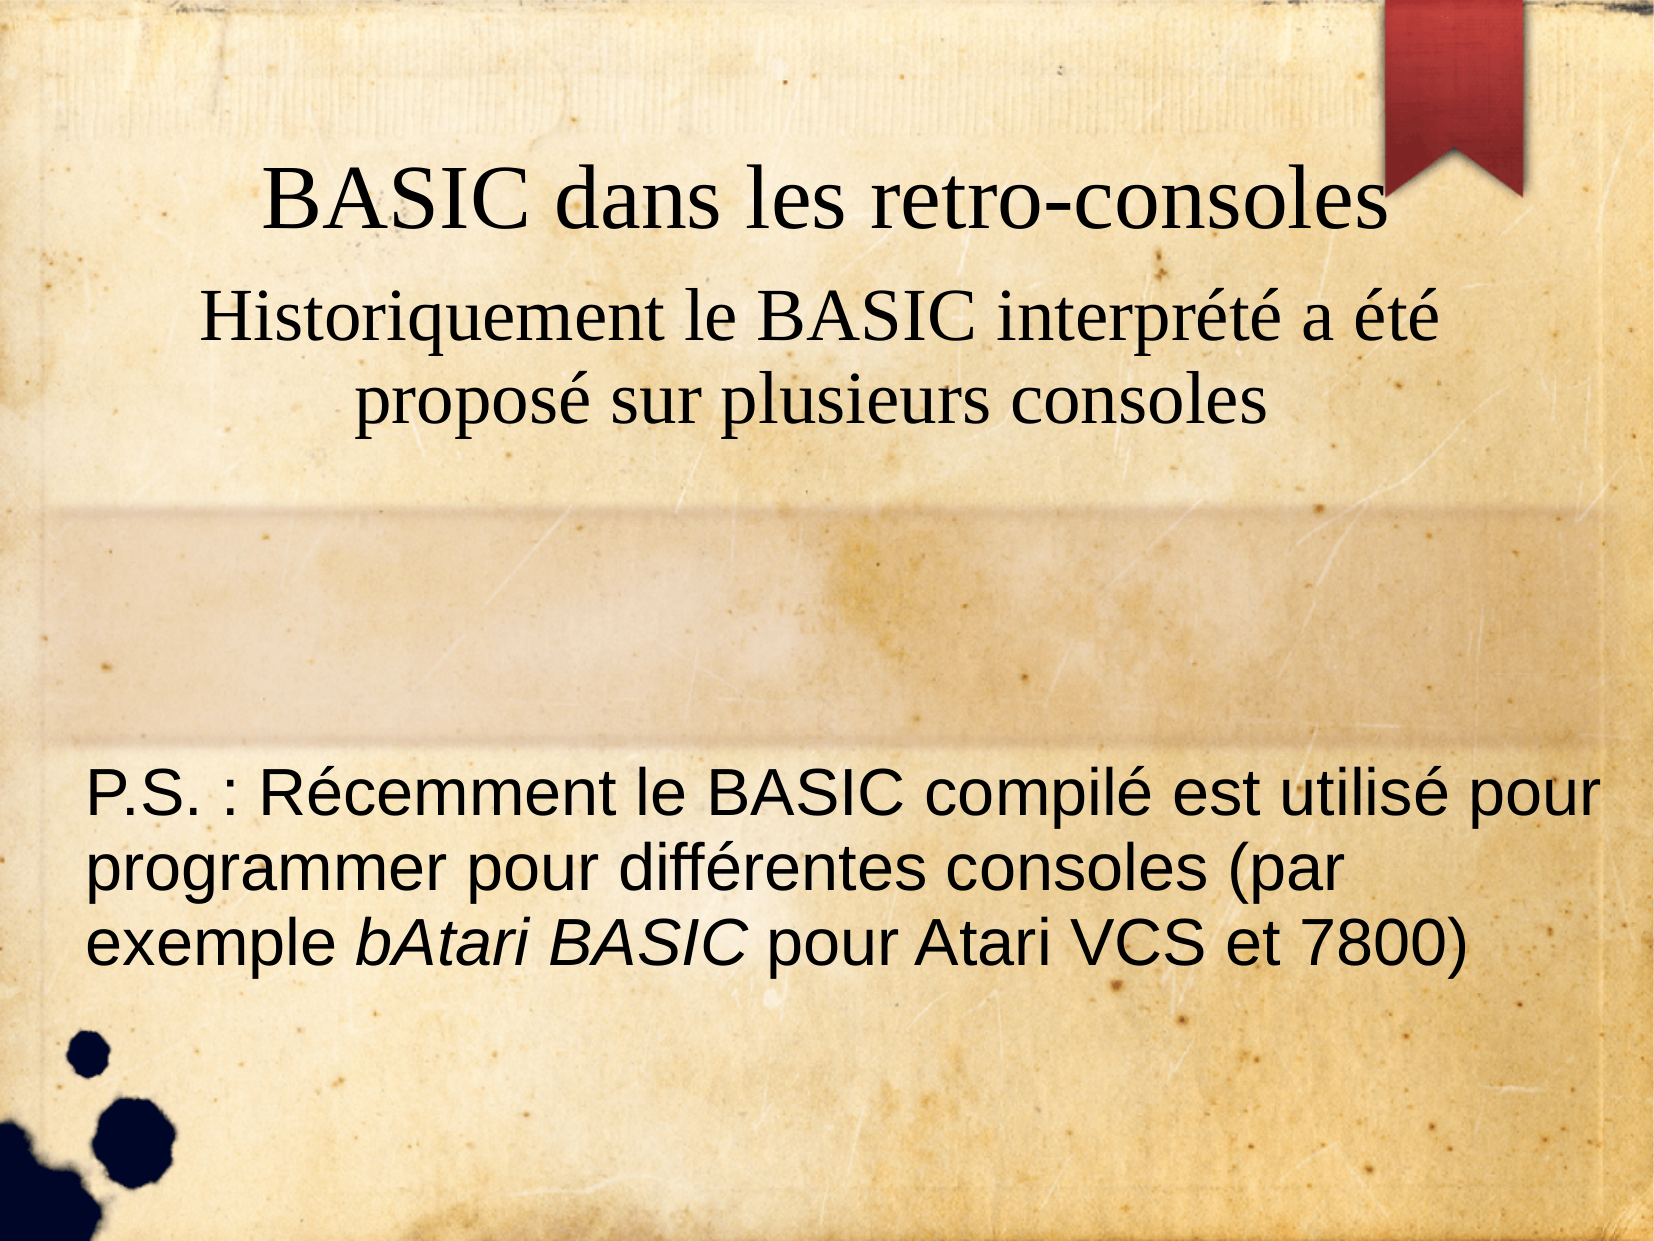

# BASIC dans les retro-consoles
Historiquement le BASIC interprété a été proposé sur plusieurs consoles
P.S. : Récemment le BASIC compilé est utilisé pour programmer pour différentes consoles (par exemple bAtari BASIC pour Atari VCS et 7800)